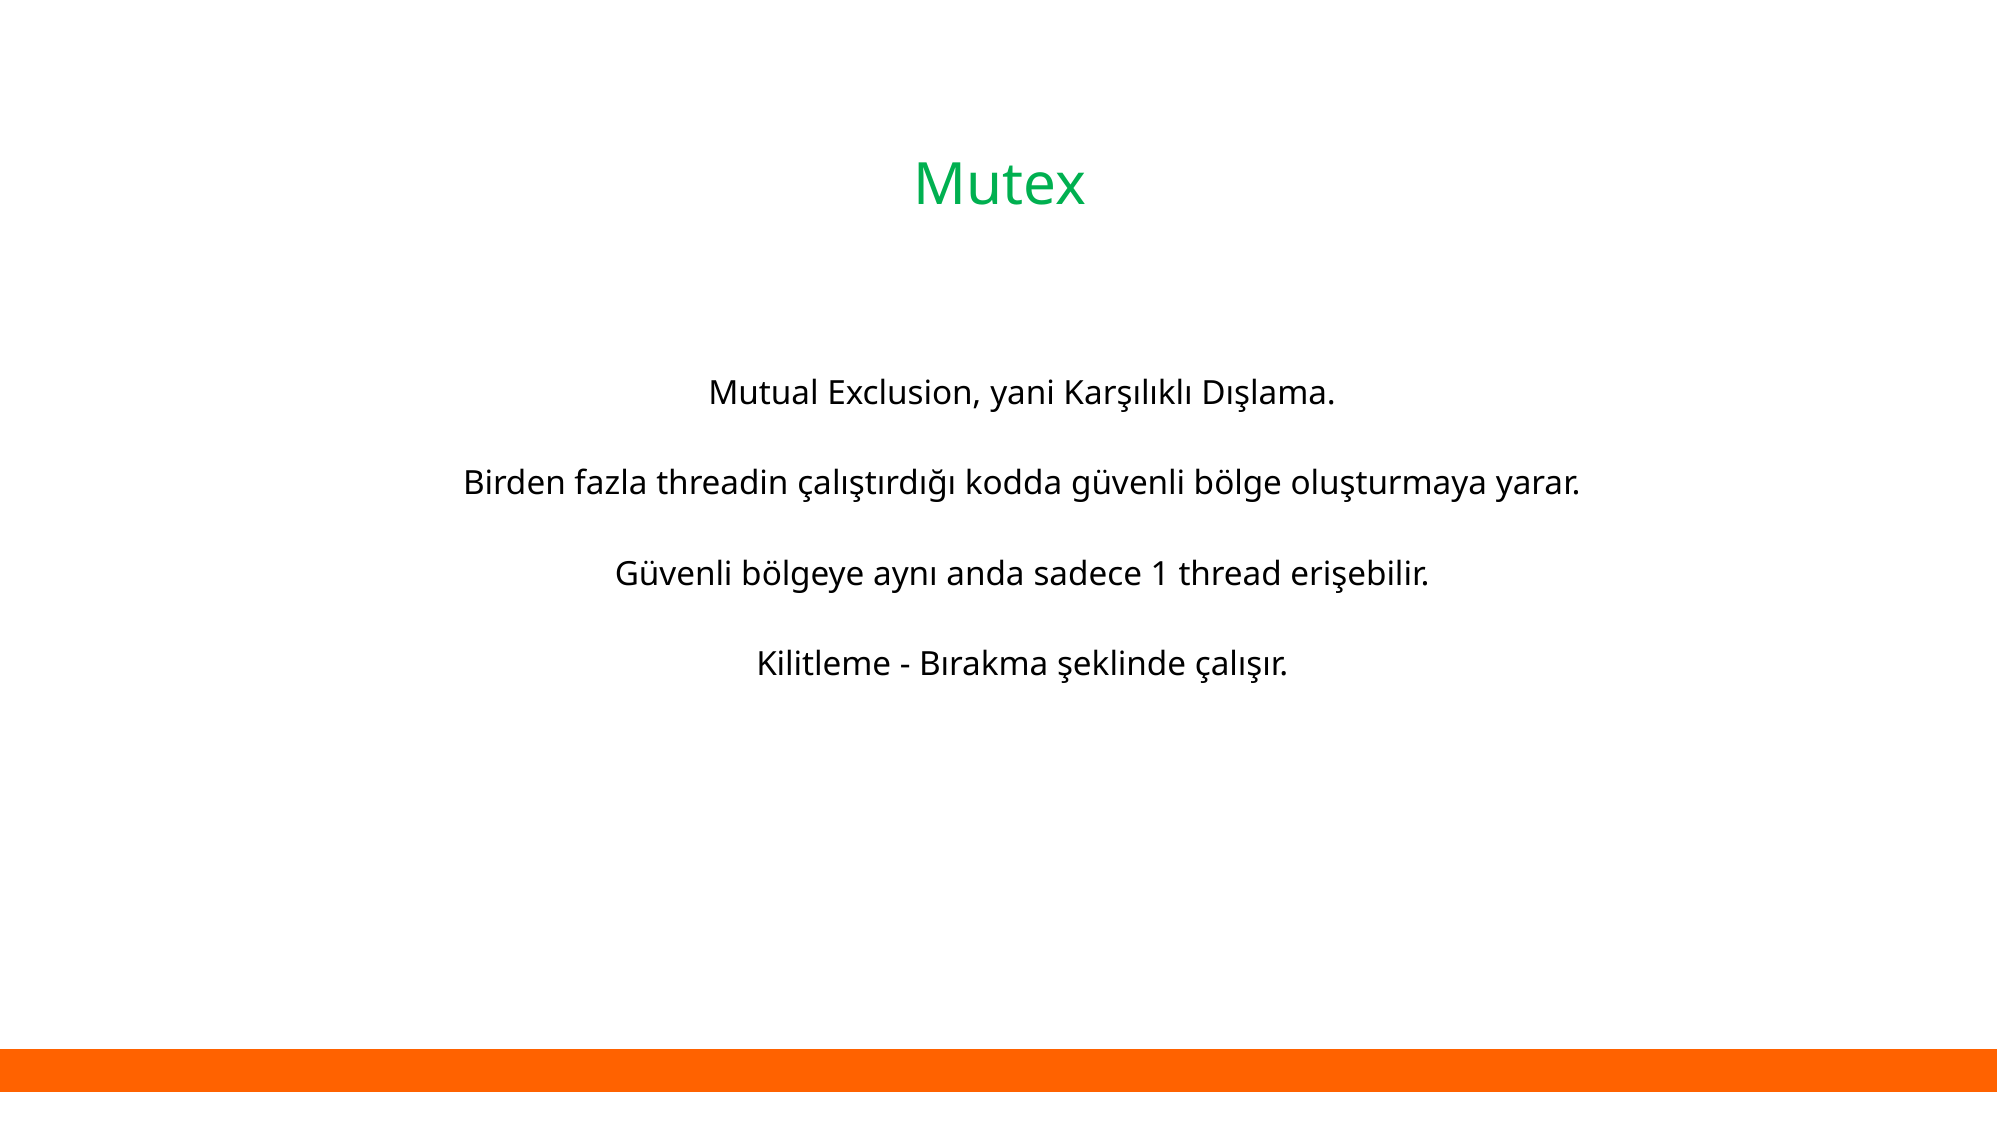

# Mutex
Mutual Exclusion, yani Karşılıklı Dışlama.
Birden fazla threadin çalıştırdığı kodda güvenli bölge oluşturmaya yarar.
Güvenli bölgeye aynı anda sadece 1 thread erişebilir.
Kilitleme - Bırakma şeklinde çalışır.